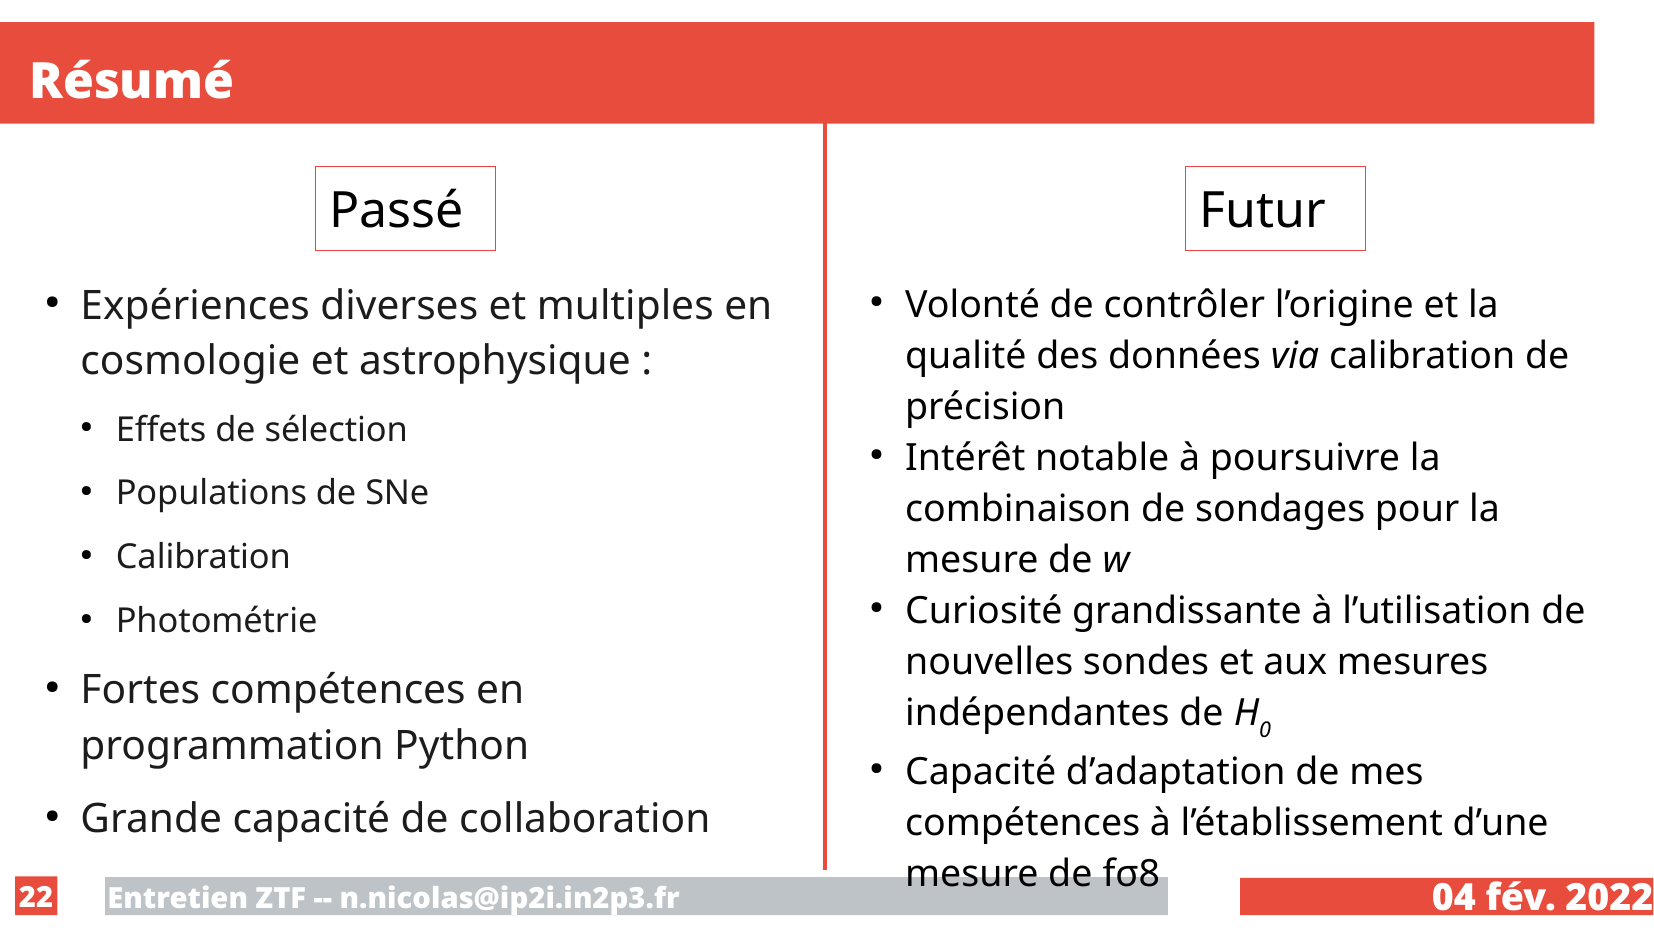

# Résumé
Passé
Futur
Volonté de contrôler l’origine et la qualité des données via calibration de précision
Intérêt notable à poursuivre la combinaison de sondages pour la mesure de w
Curiosité grandissante à l’utilisation de nouvelles sondes et aux mesures indépendantes de H0
Capacité d’adaptation de mes compétences à l’établissement d’une mesure de fσ8
Expériences diverses et multiples en cosmologie et astrophysique :
Effets de sélection
Populations de SNe
Calibration
Photométrie
Fortes compétences en programmation Python
Grande capacité de collaboration
22
Entretien ZTF -- n.nicolas@ip2i.in2p3.fr
04 fév. 2022